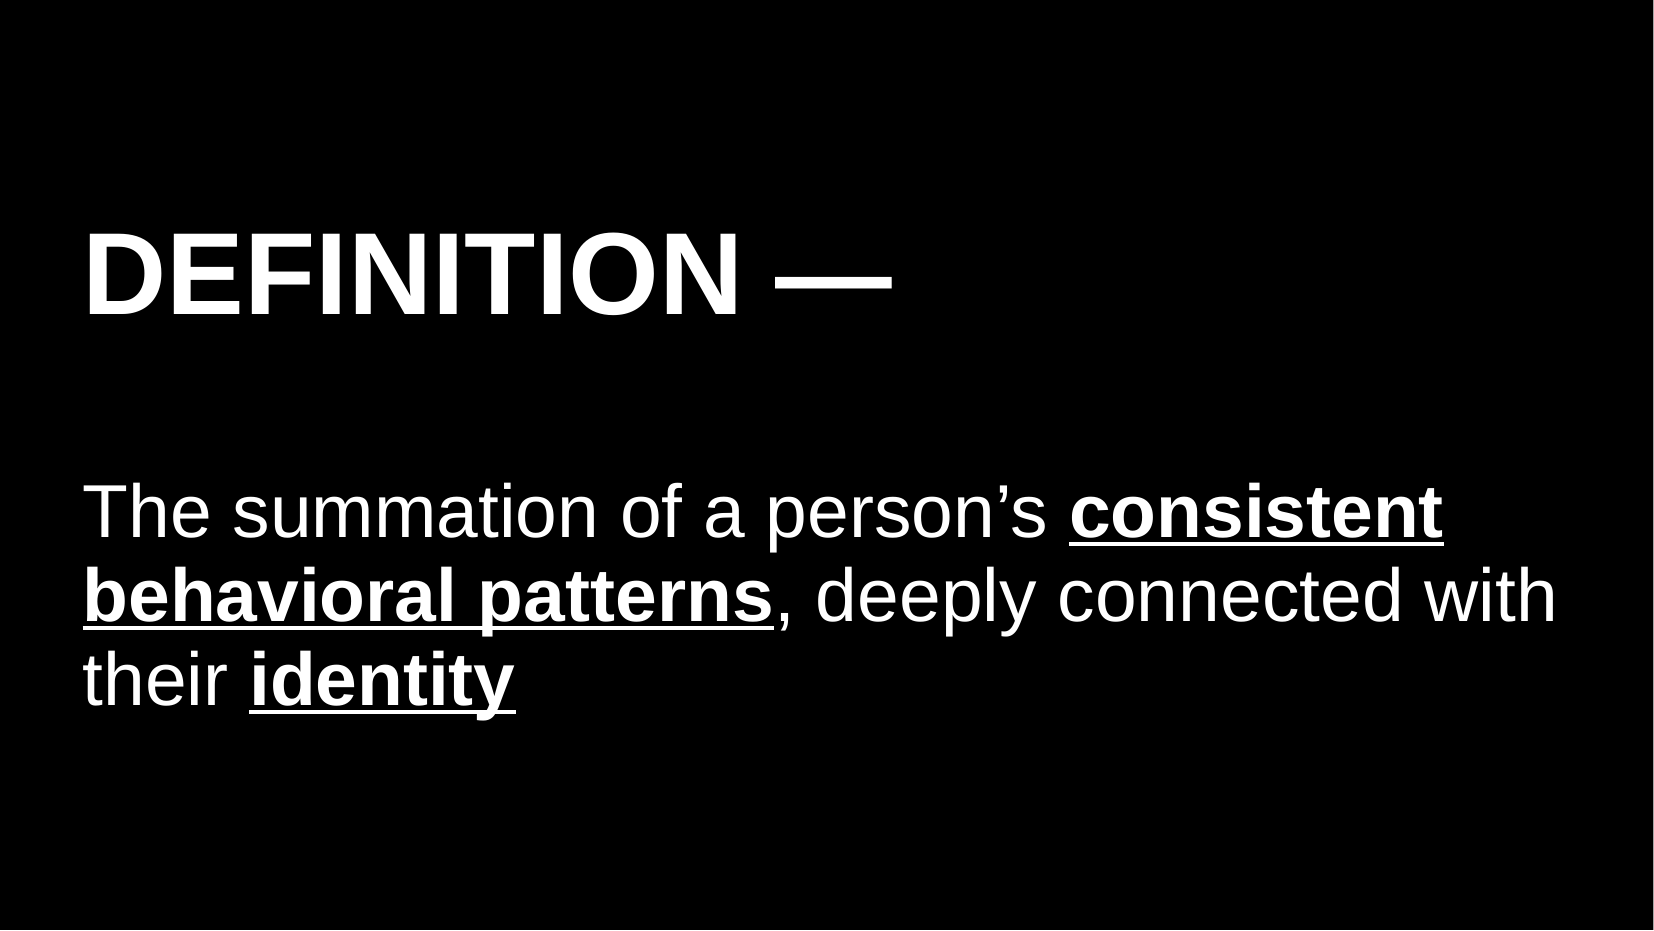

# DEFINITION —
The summation of a person’s consistent behavioral patterns, deeply connected with their identity